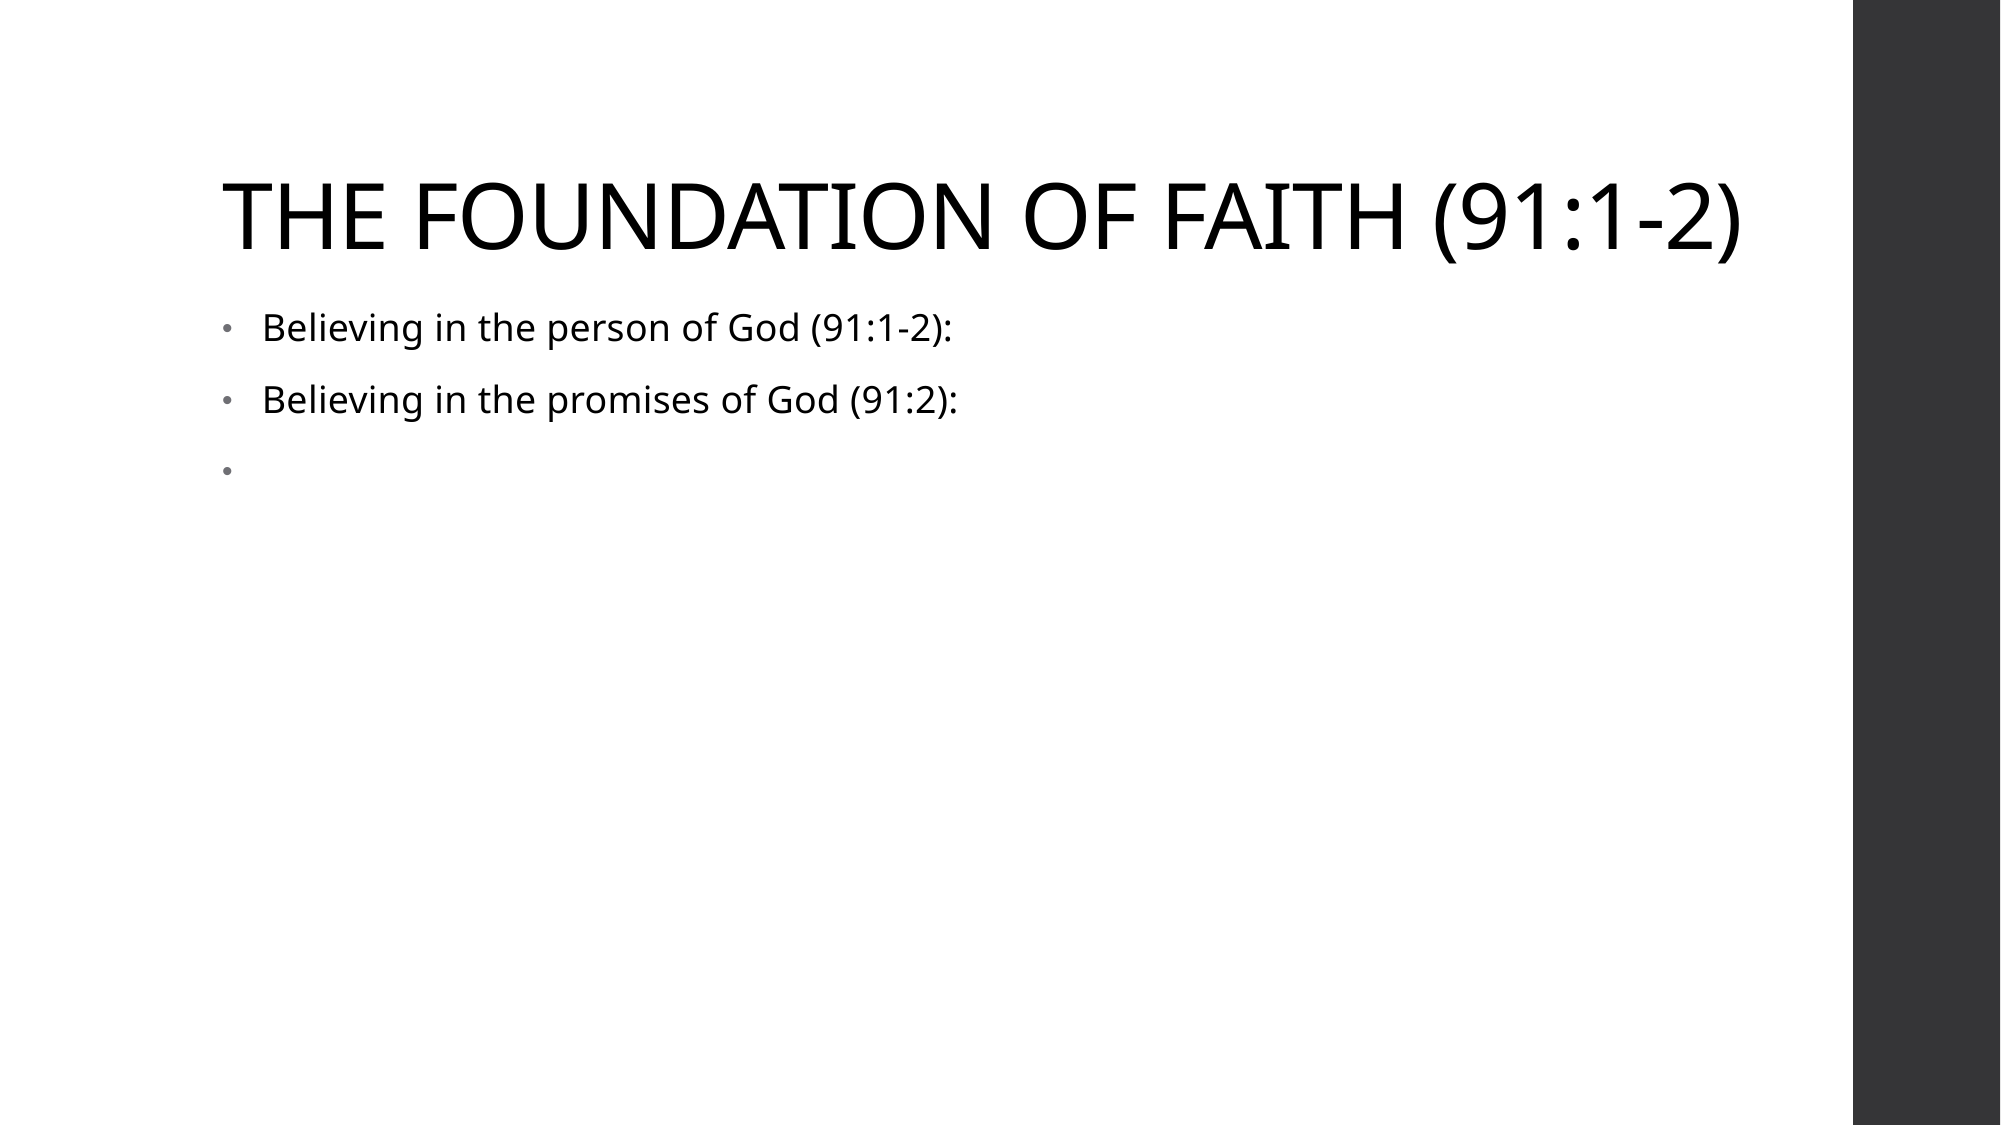

# THE FOUNDATION OF FAITH (91:1-2)
 Believing in the person of God (91:1-2):
 Believing in the promises of God (91:2):